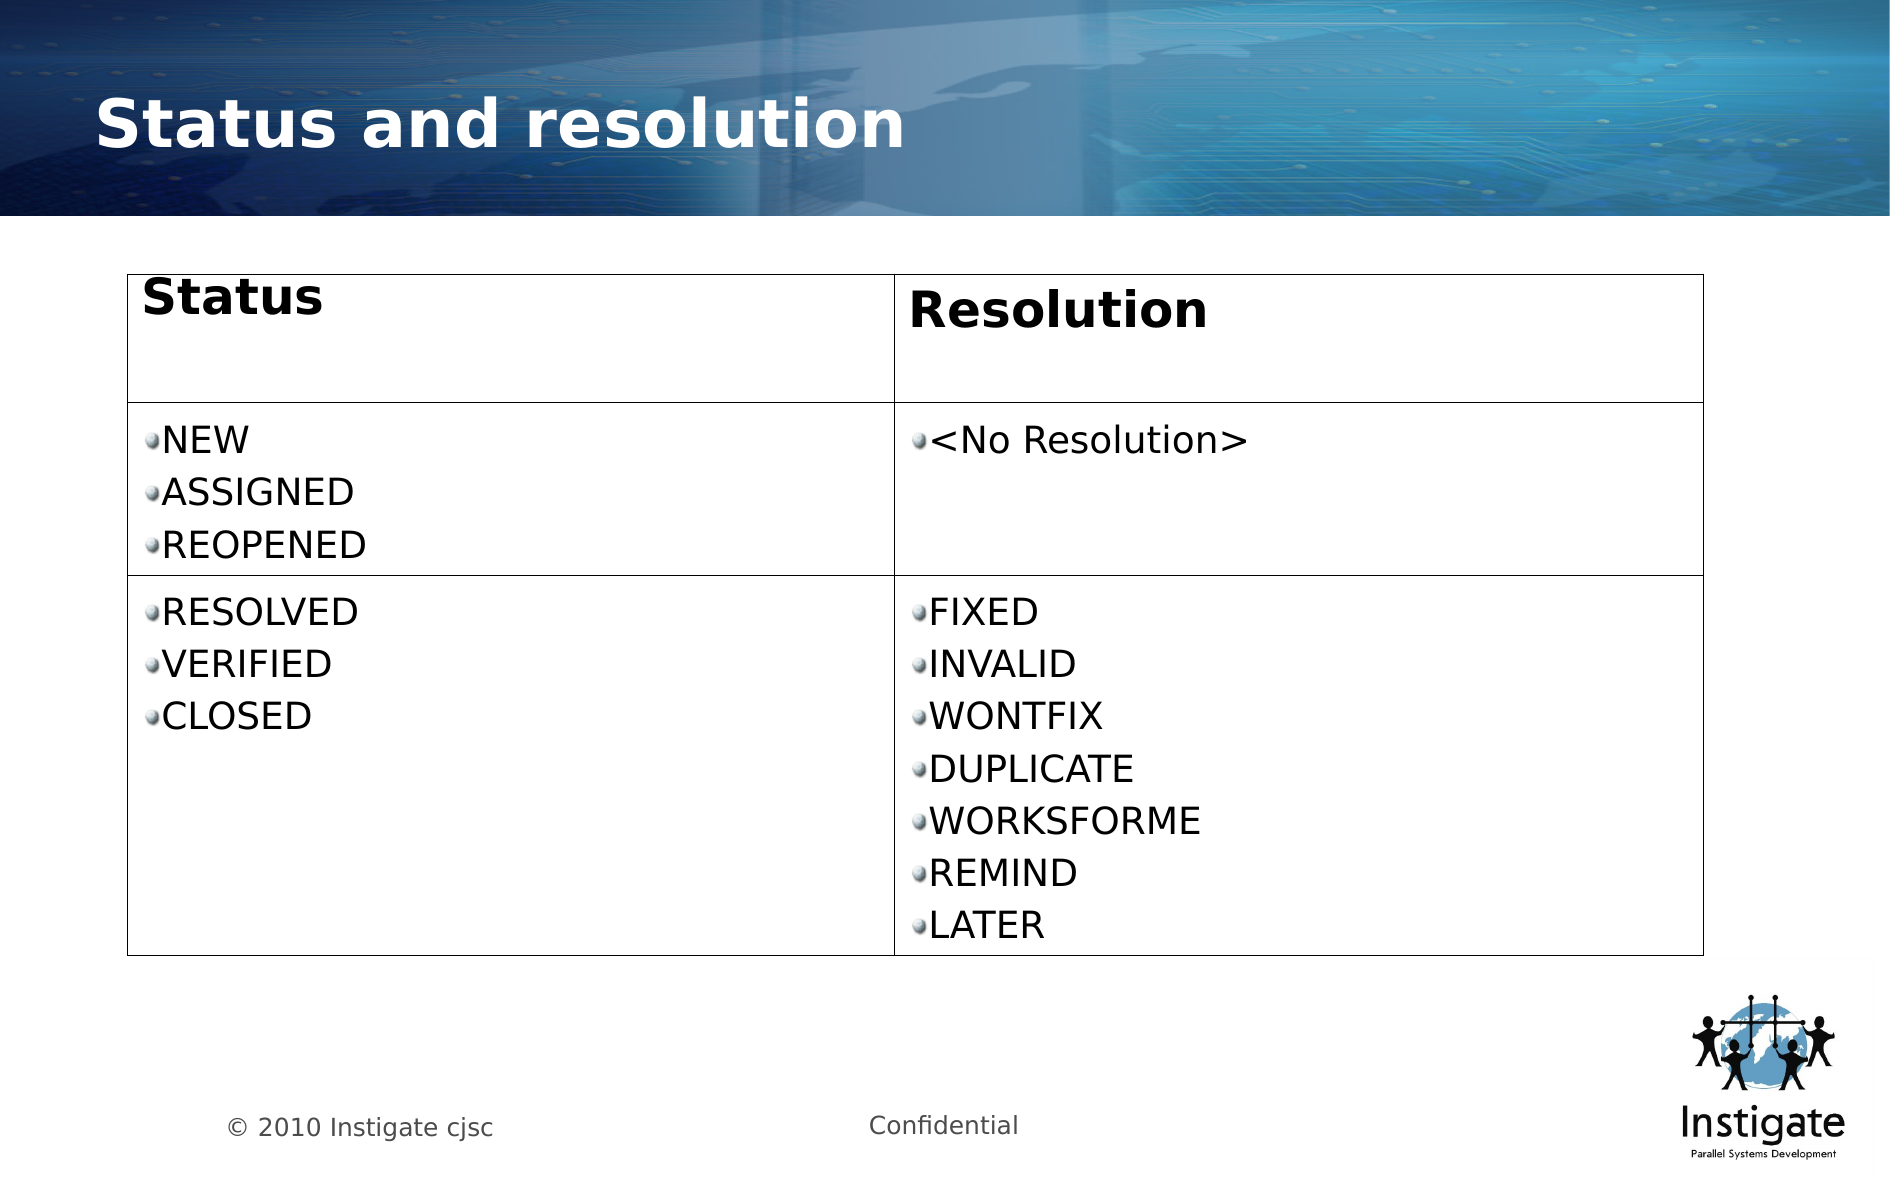

# Status and resolution
| Status | Resolution |
| --- | --- |
| NEW ASSIGNED REOPENED | <No Resolution> |
| RESOLVED VERIFIED CLOSED | FIXED INVALID WONTFIX DUPLICATE WORKSFORME REMIND LATER |